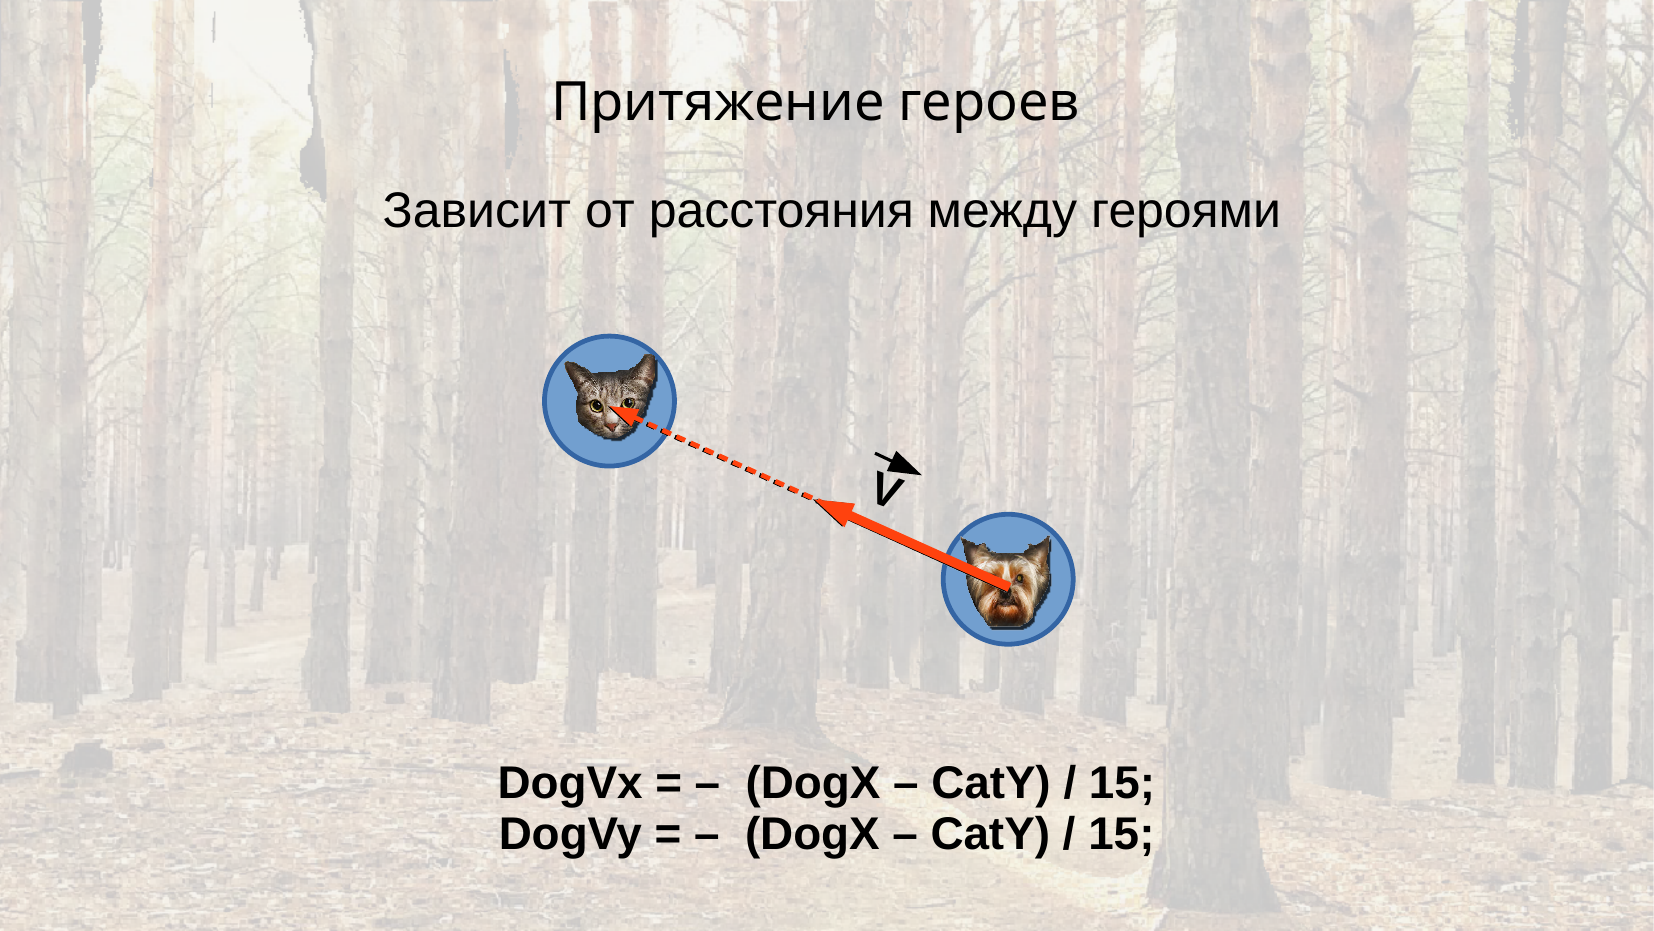

Притяжение героев
 Зависит от расстояния между героями
V
DogVx = – (DogX – CatY) / 15;
DogVy = – (DogX – CatY) / 15;